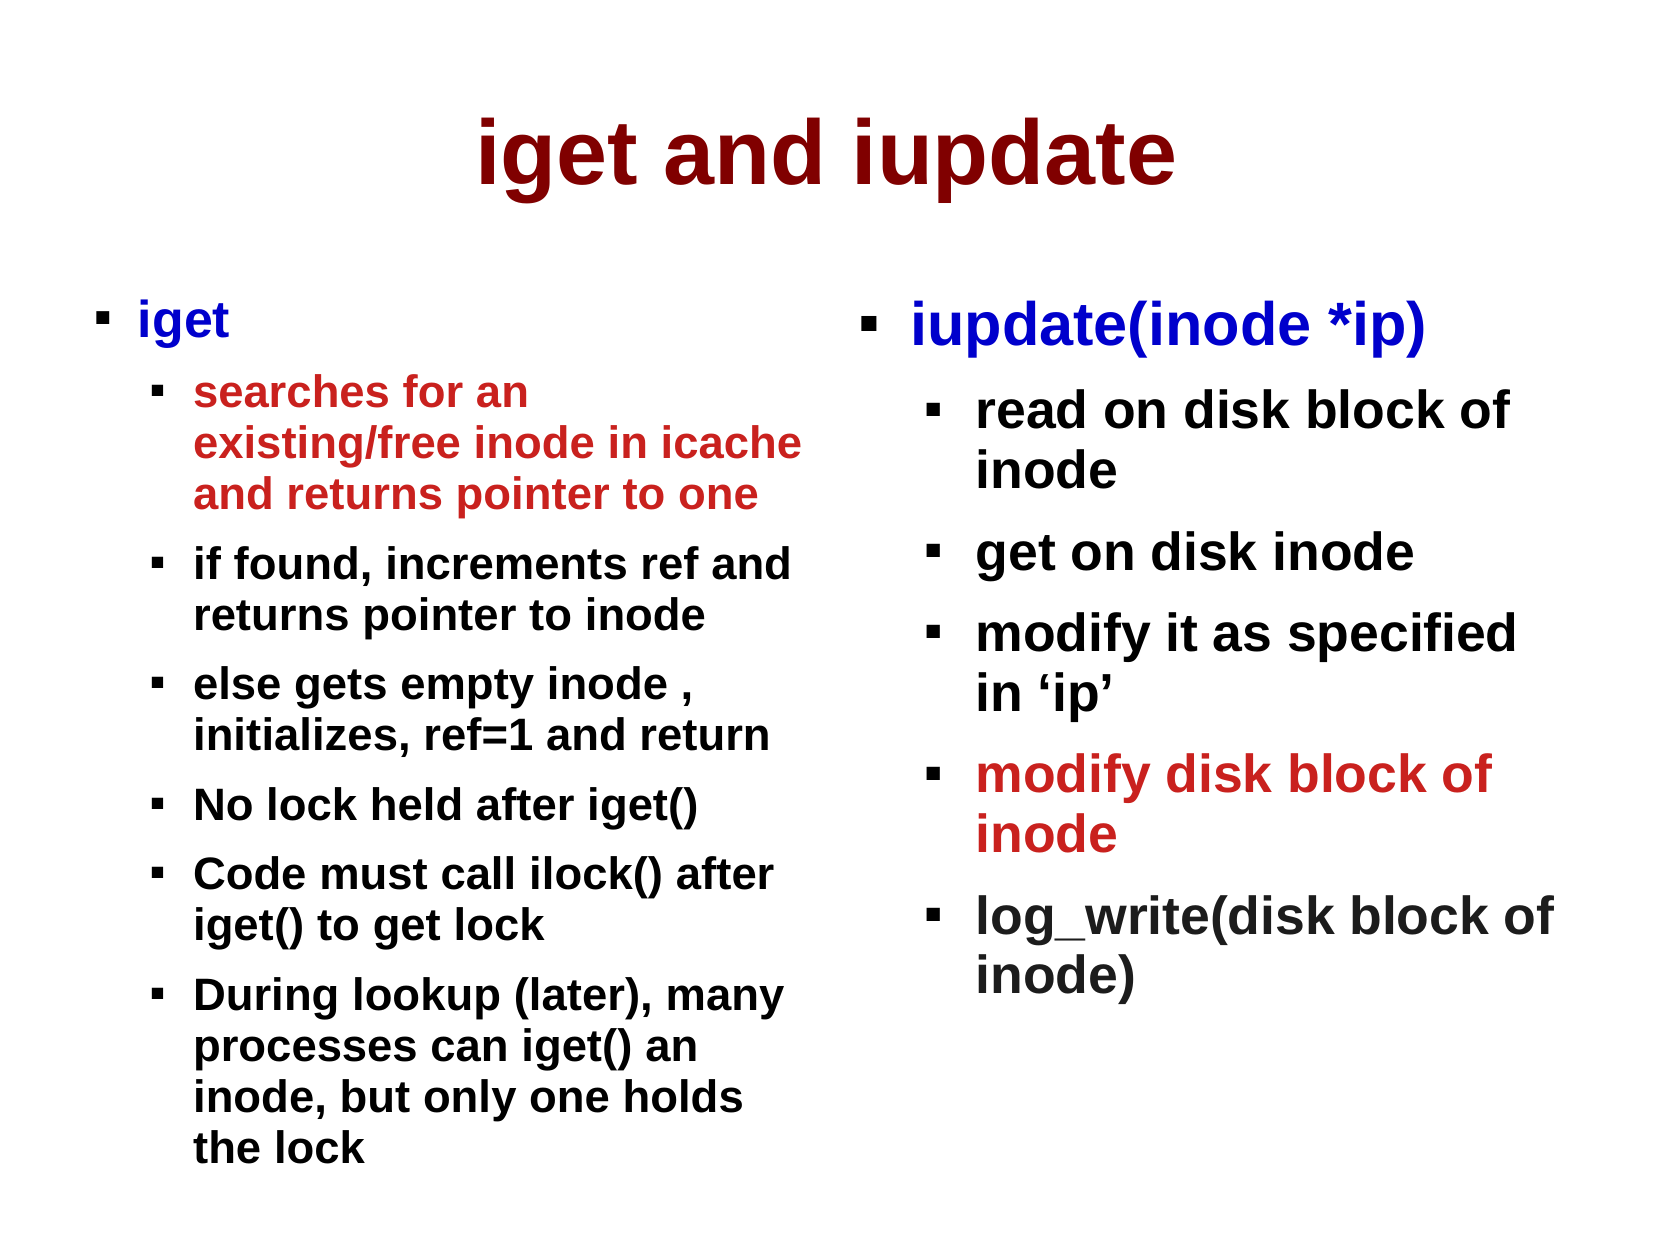

# iget and iupdate
iget
searches for an existing/free inode in icache and returns pointer to one
if found, increments ref and returns pointer to inode
else gets empty inode , initializes, ref=1 and return
No lock held after iget()
Code must call ilock() after iget() to get lock
During lookup (later), many processes can iget() an inode, but only one holds the lock
iupdate(inode *ip)
read on disk block of inode
get on disk inode
modify it as specified in ‘ip’
modify disk block of inode
log_write(disk block of inode)